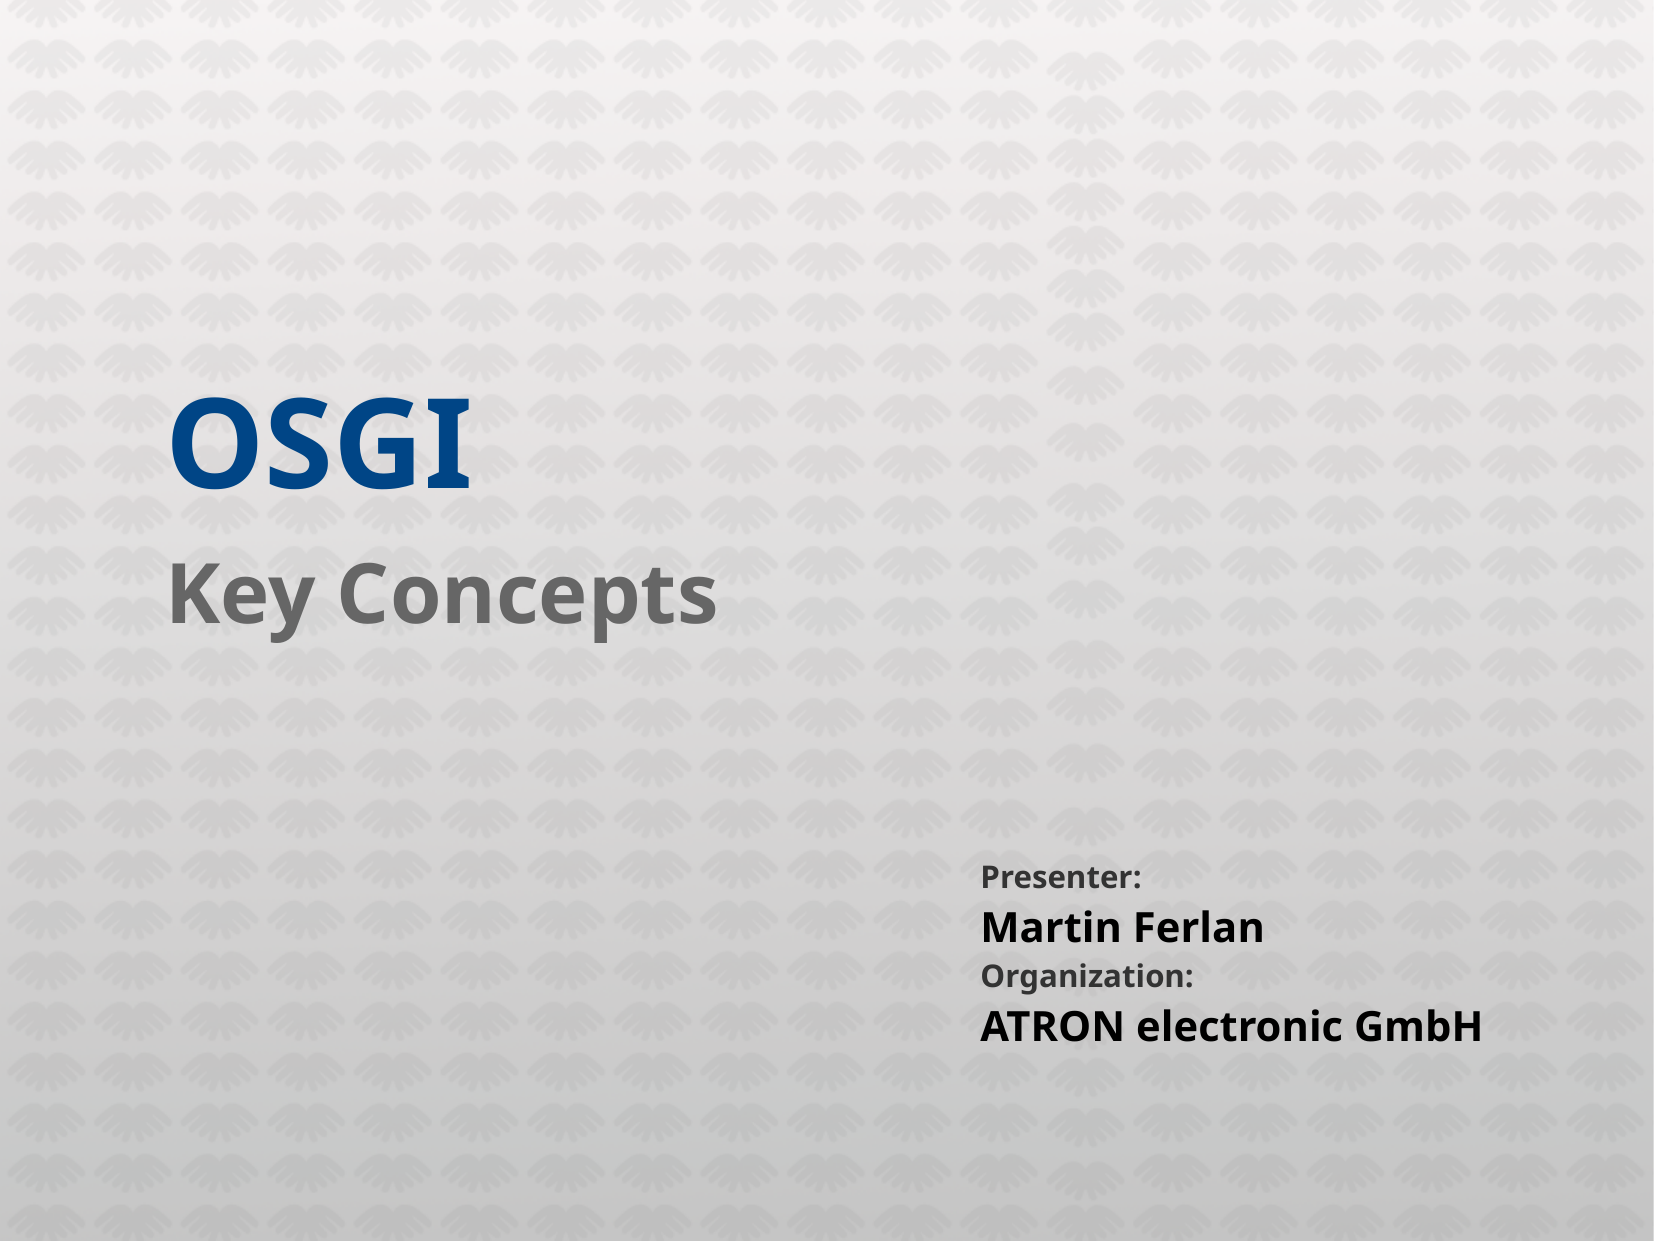

# OSGI
Key Concepts
Presenter:
Martin Ferlan
Organization:
ATRON electronic GmbH